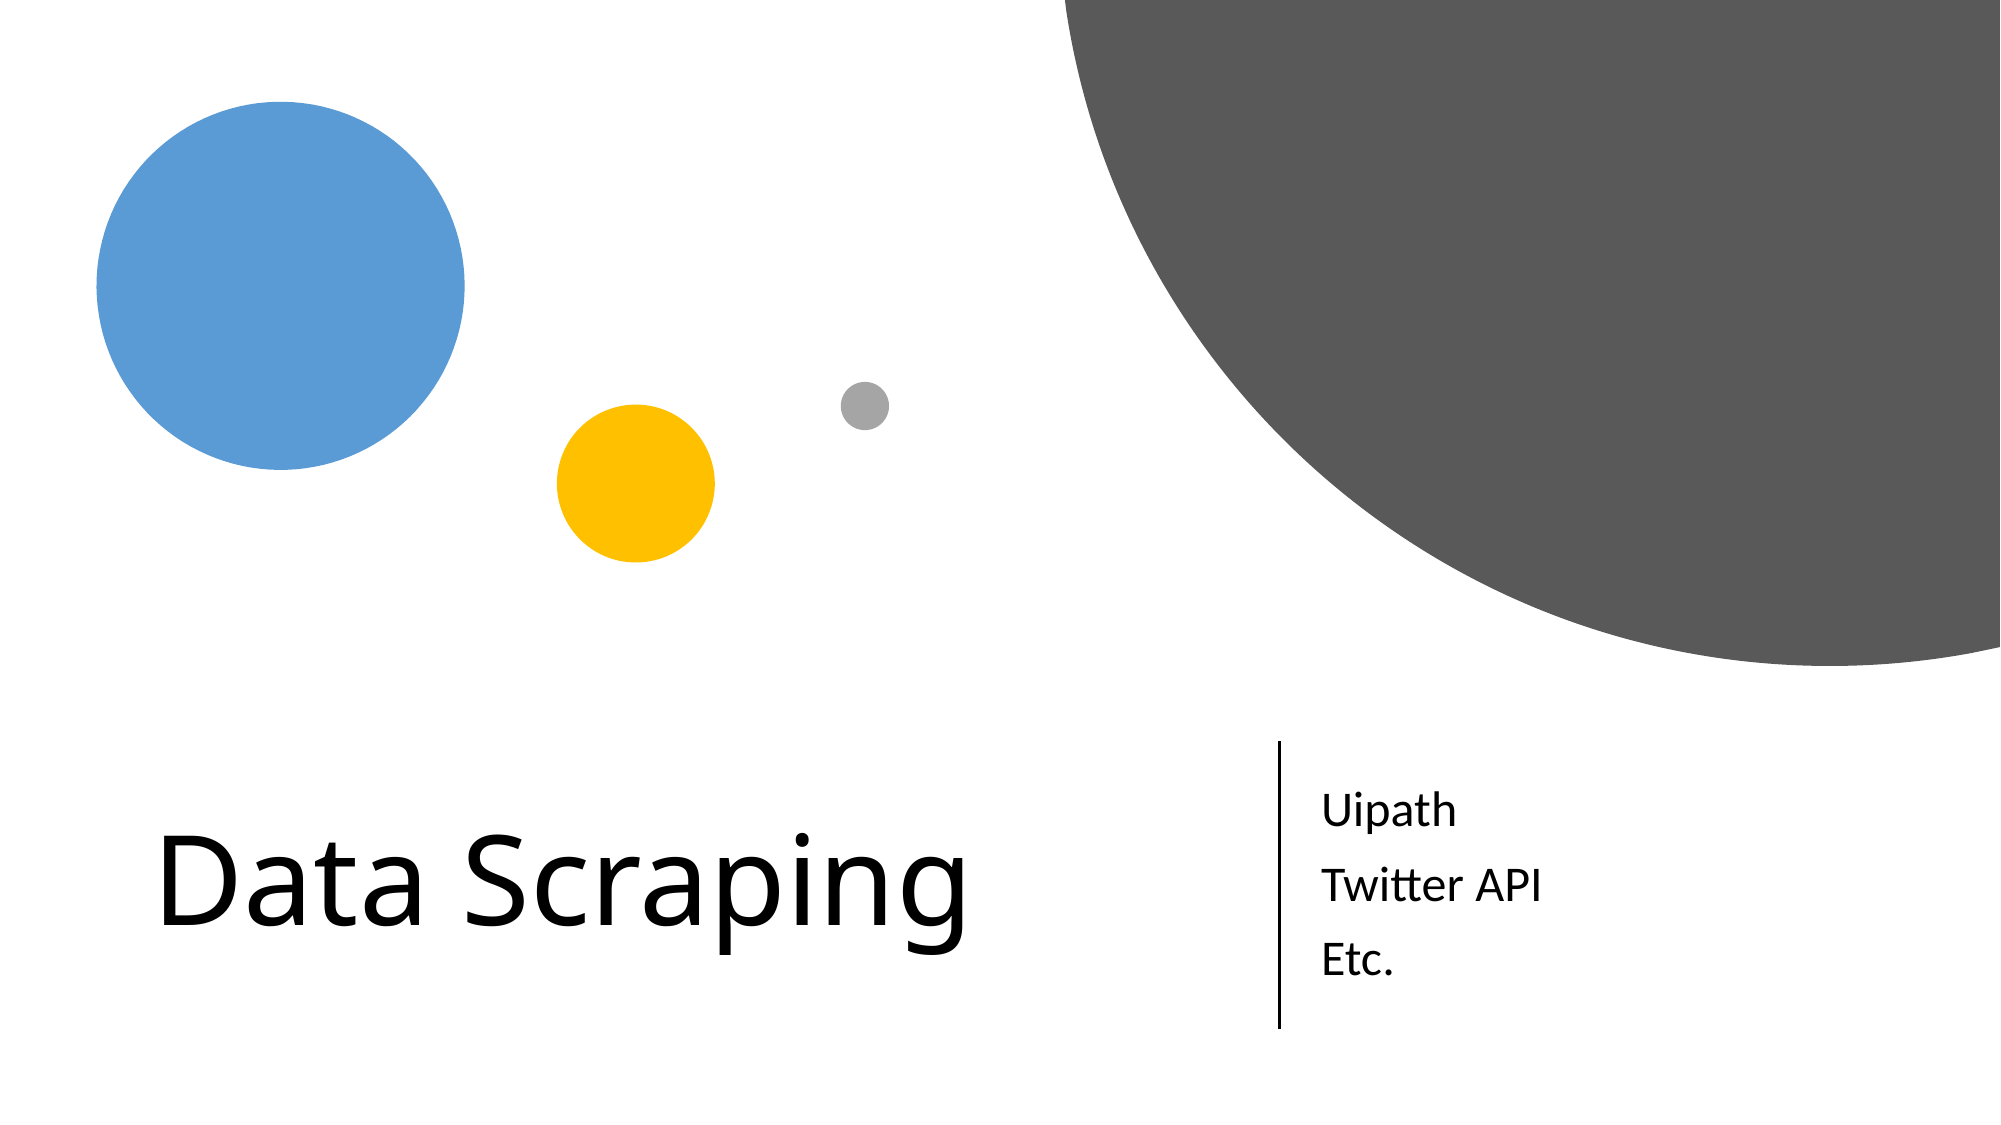

# Data Scraping
Uipath
Twitter API
Etc.